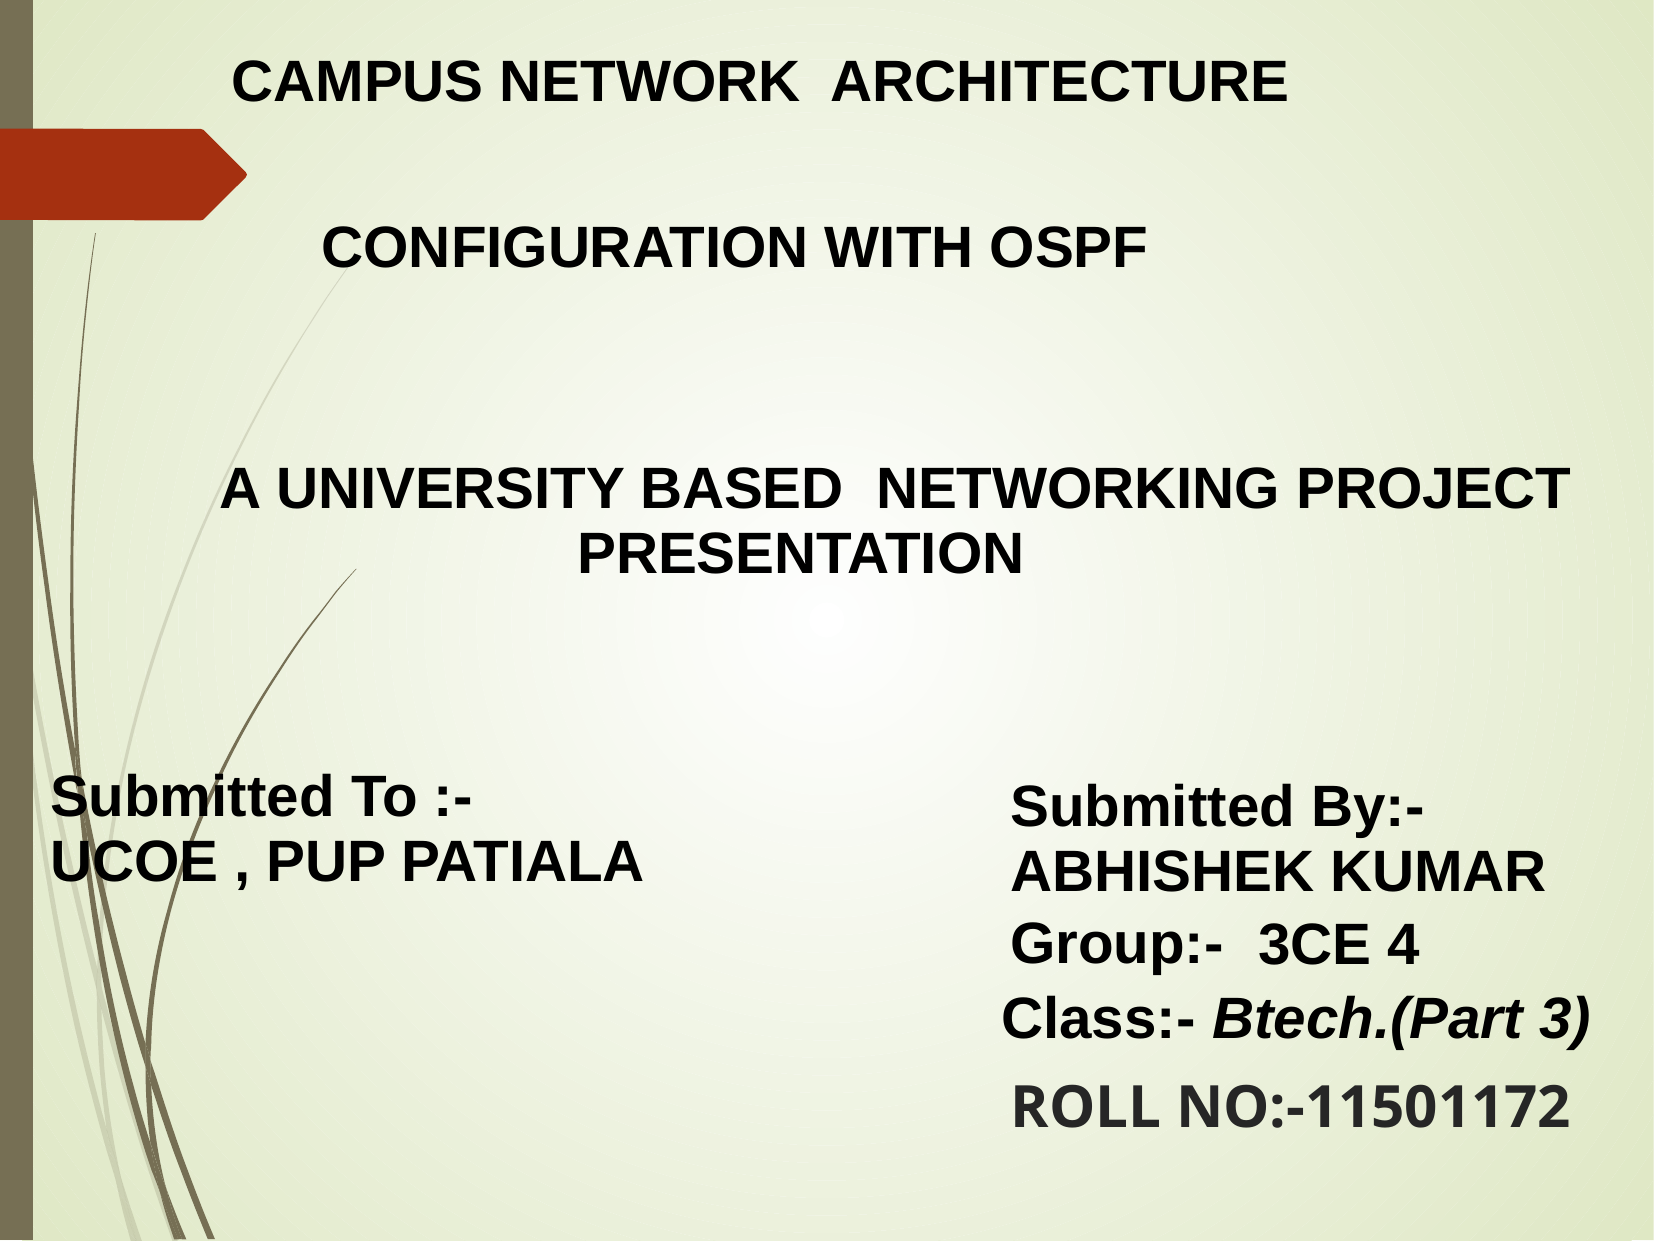

CAMPUS NETWORK ARCHITECTURE
CONFIGURATION WITH OSPF
 A UNIVERSITY BASED NETWORKING PROJECT
 PRESENTATION
Submitted To :-
UCOE , PUP PATIALA
Submitted By:-
ABHISHEK KUMAR
Group:-
3CE 4
Class:- Btech.(Part 3)
# ROLL NO:-11501172